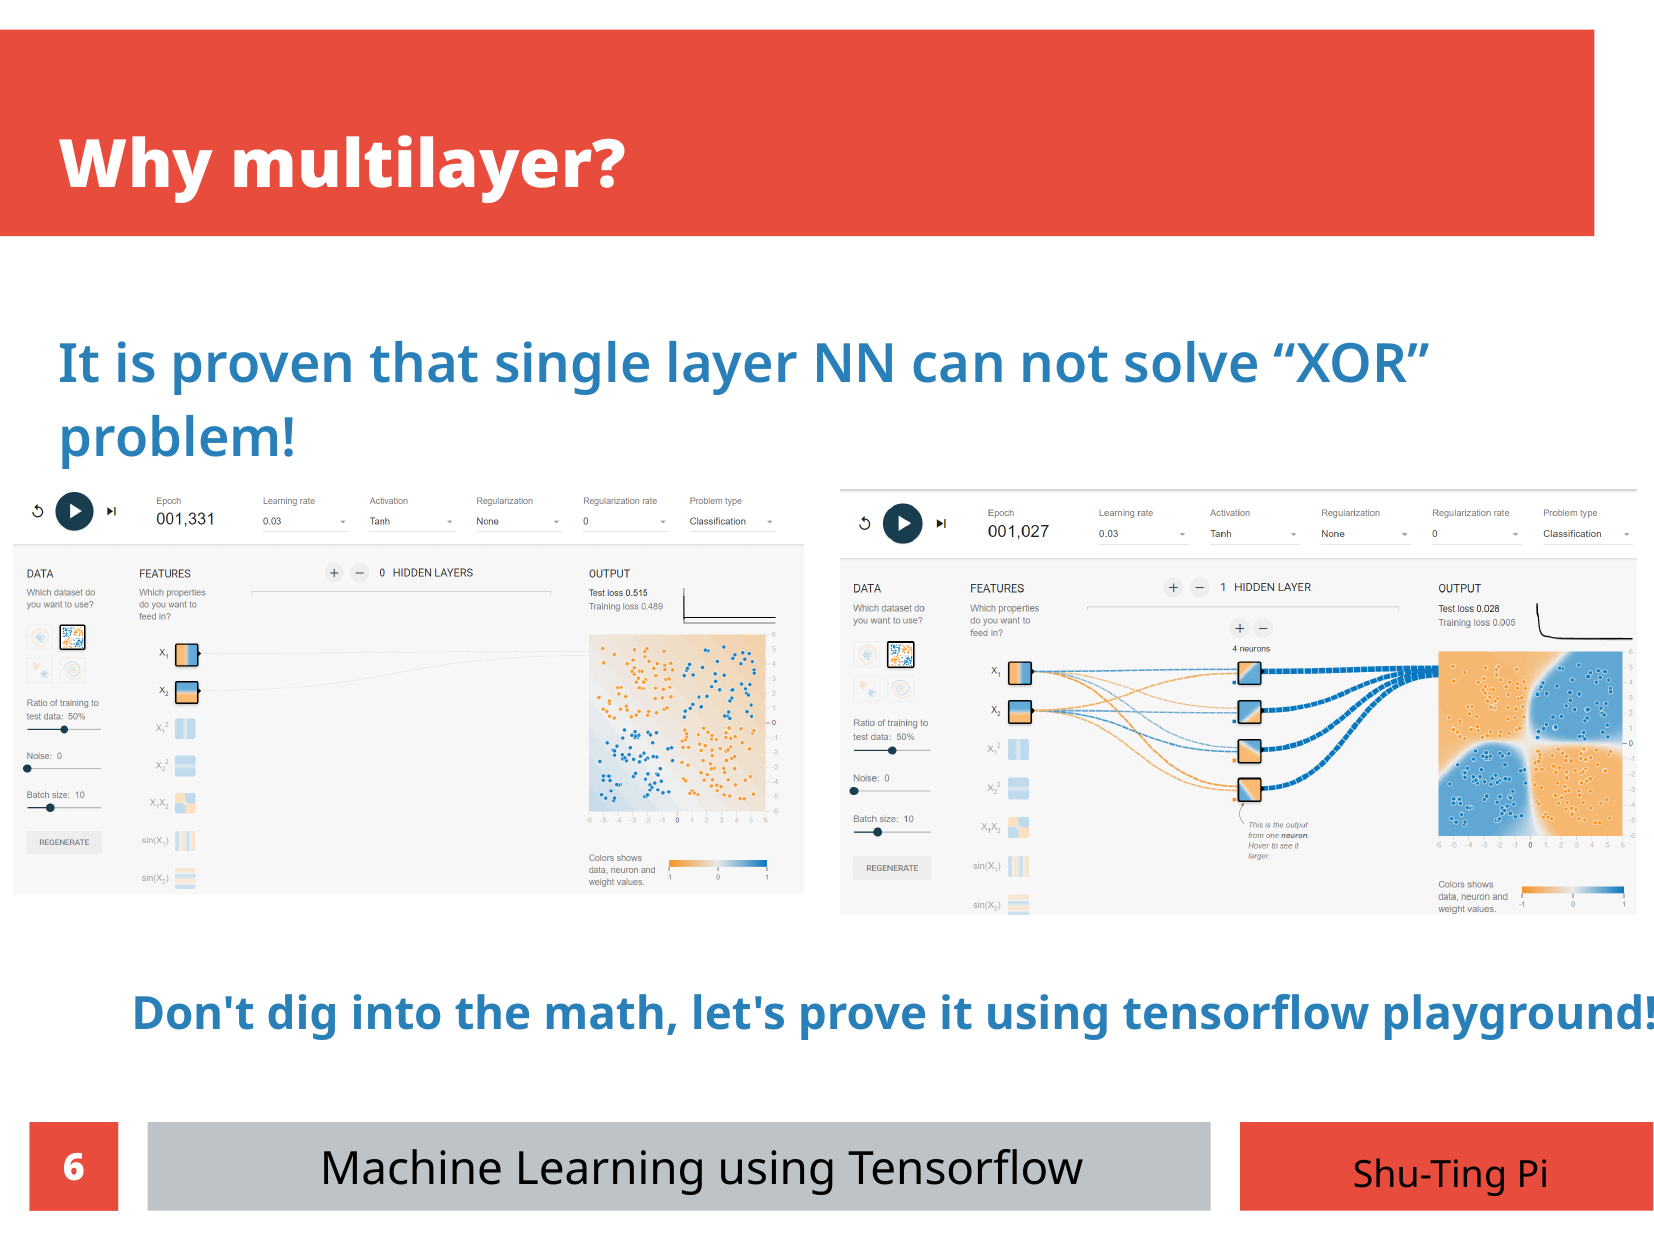

# Why multilayer?
It is proven that single layer NN can not solve “XOR” problem!
 Don't dig into the math, let's prove it using tensorflow playground!
6
Machine Learning using Tensorflow
Shu-Ting Pi